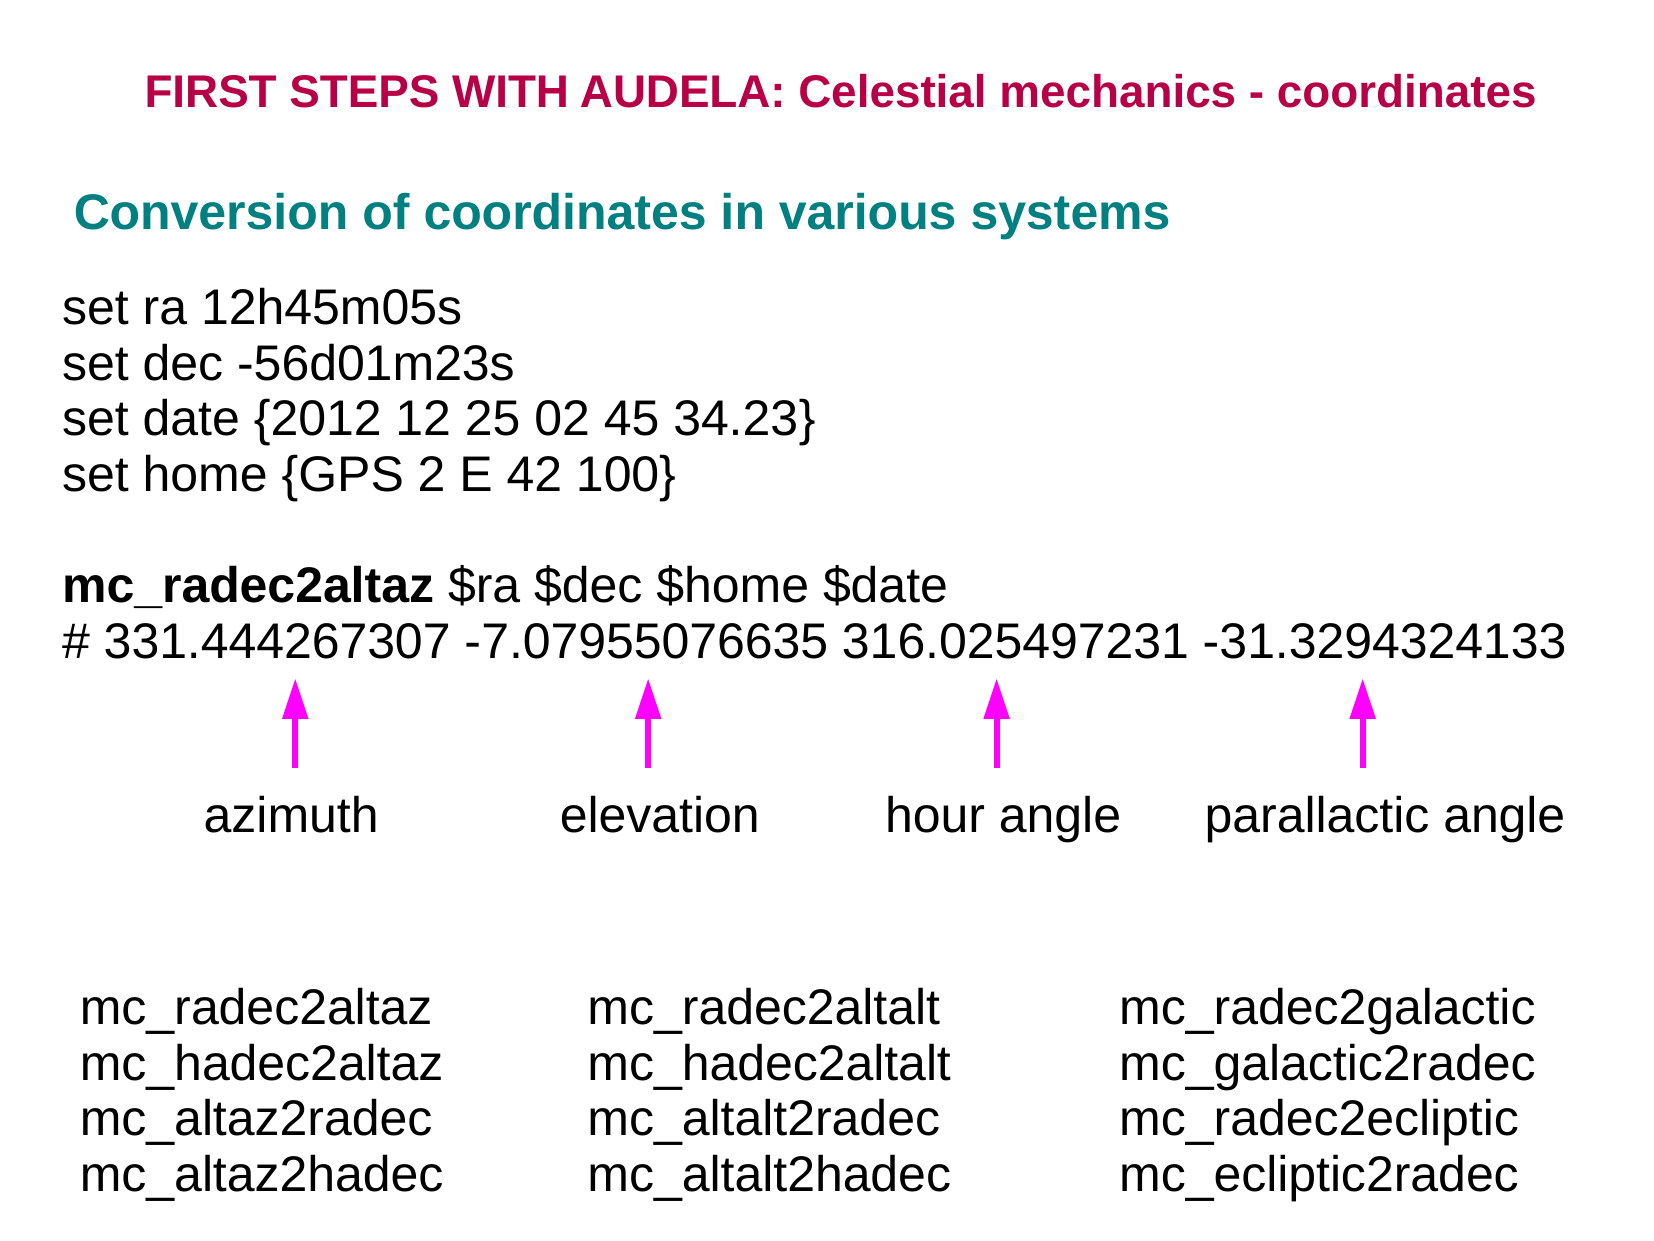

FIRST STEPS WITH AUDELA: Celestial mechanics - coordinates
Conversion of coordinates in various systems
set ra 12h45m05s
set dec -56d01m23s
set date {2012 12 25 02 45 34.23}
set home {GPS 2 E 42 100}
mc_radec2altaz $ra $dec $home $date
# 331.444267307 -7.07955076635 316.025497231 -31.3294324133
azimuth elevation hour angle parallactic angle
mc_radec2altaz
mc_hadec2altaz
mc_altaz2radec
mc_altaz2hadec
mc_radec2altalt
mc_hadec2altalt
mc_altalt2radec
mc_altalt2hadec
mc_radec2galactic
mc_galactic2radec
mc_radec2ecliptic
mc_ecliptic2radec